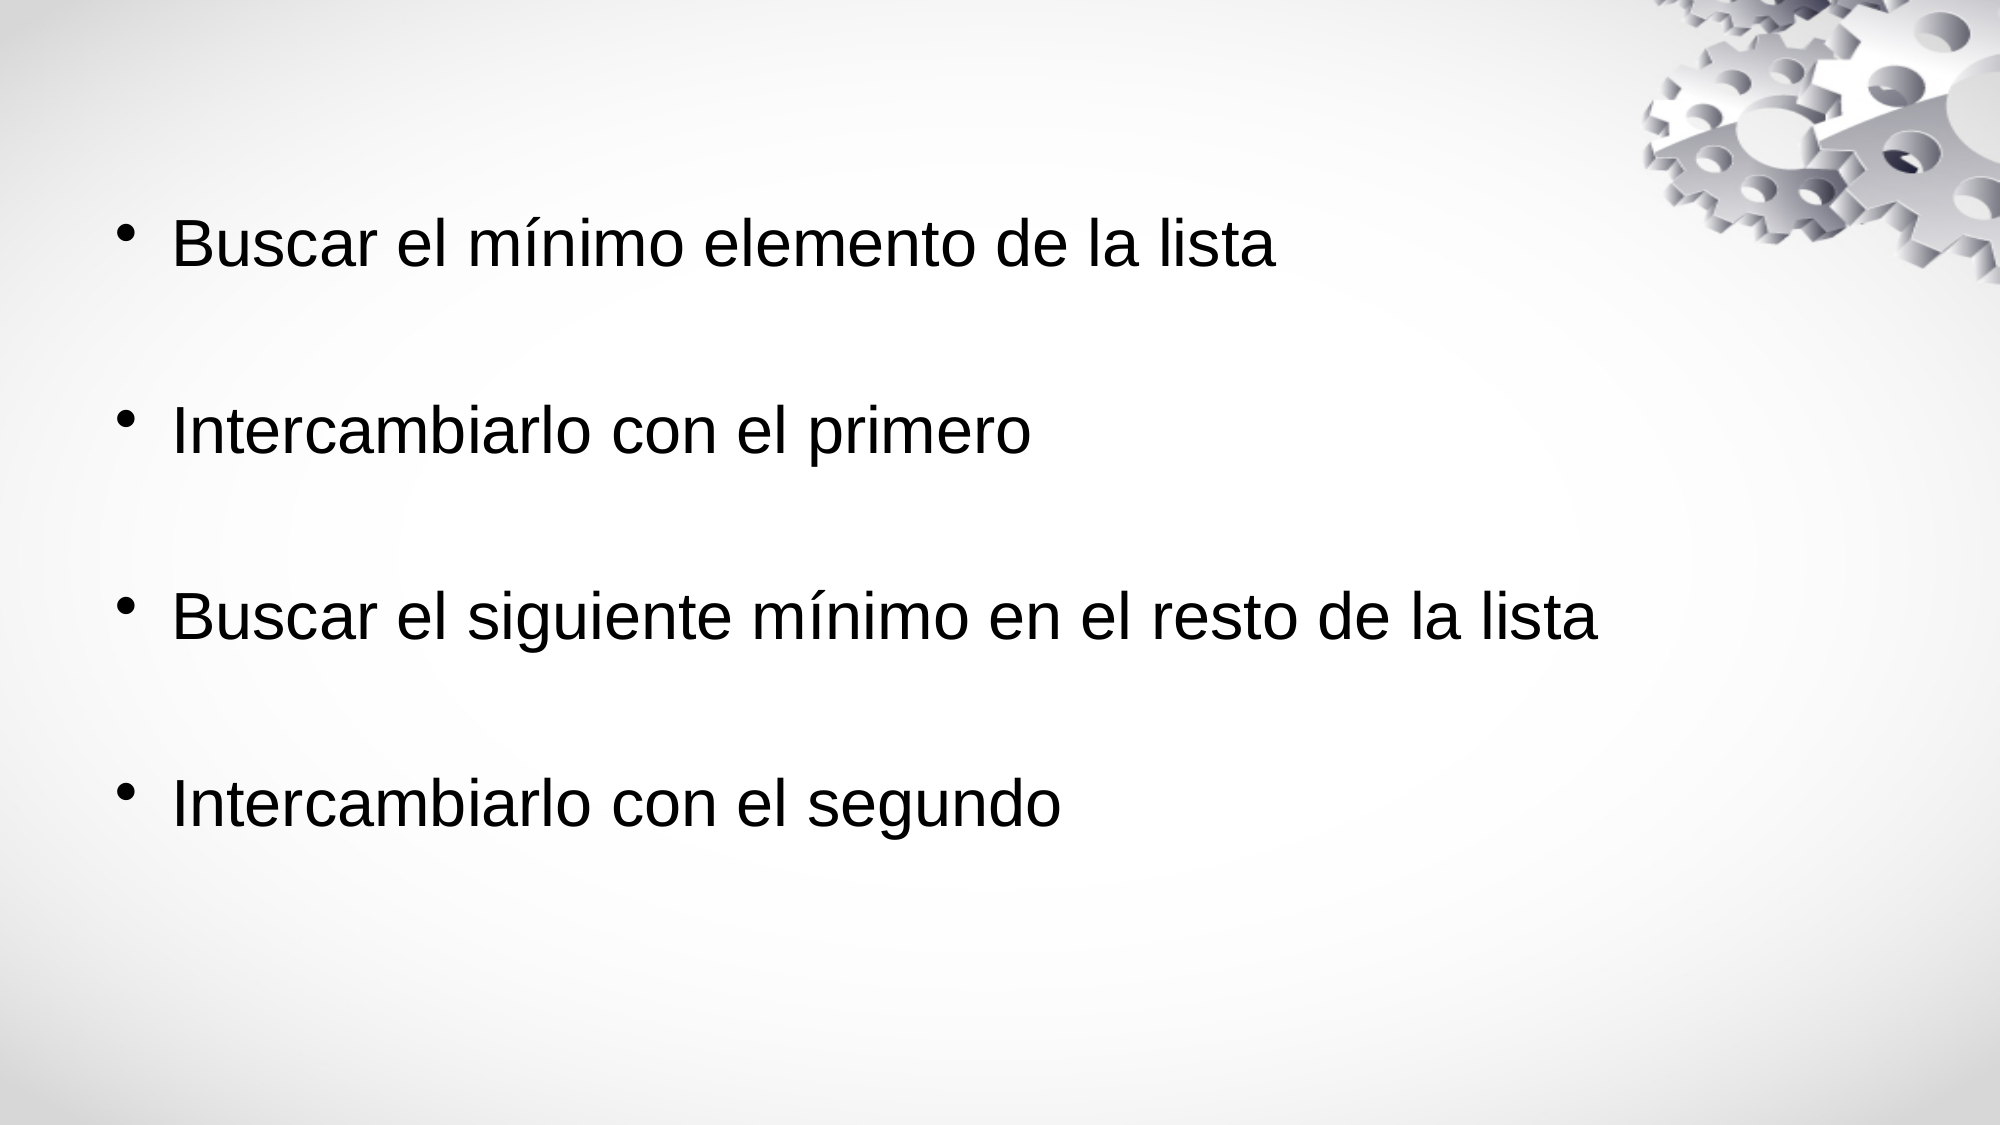

#
Buscar el mínimo elemento de la lista
Intercambiarlo con el primero
Buscar el siguiente mínimo en el resto de la lista
Intercambiarlo con el segundo